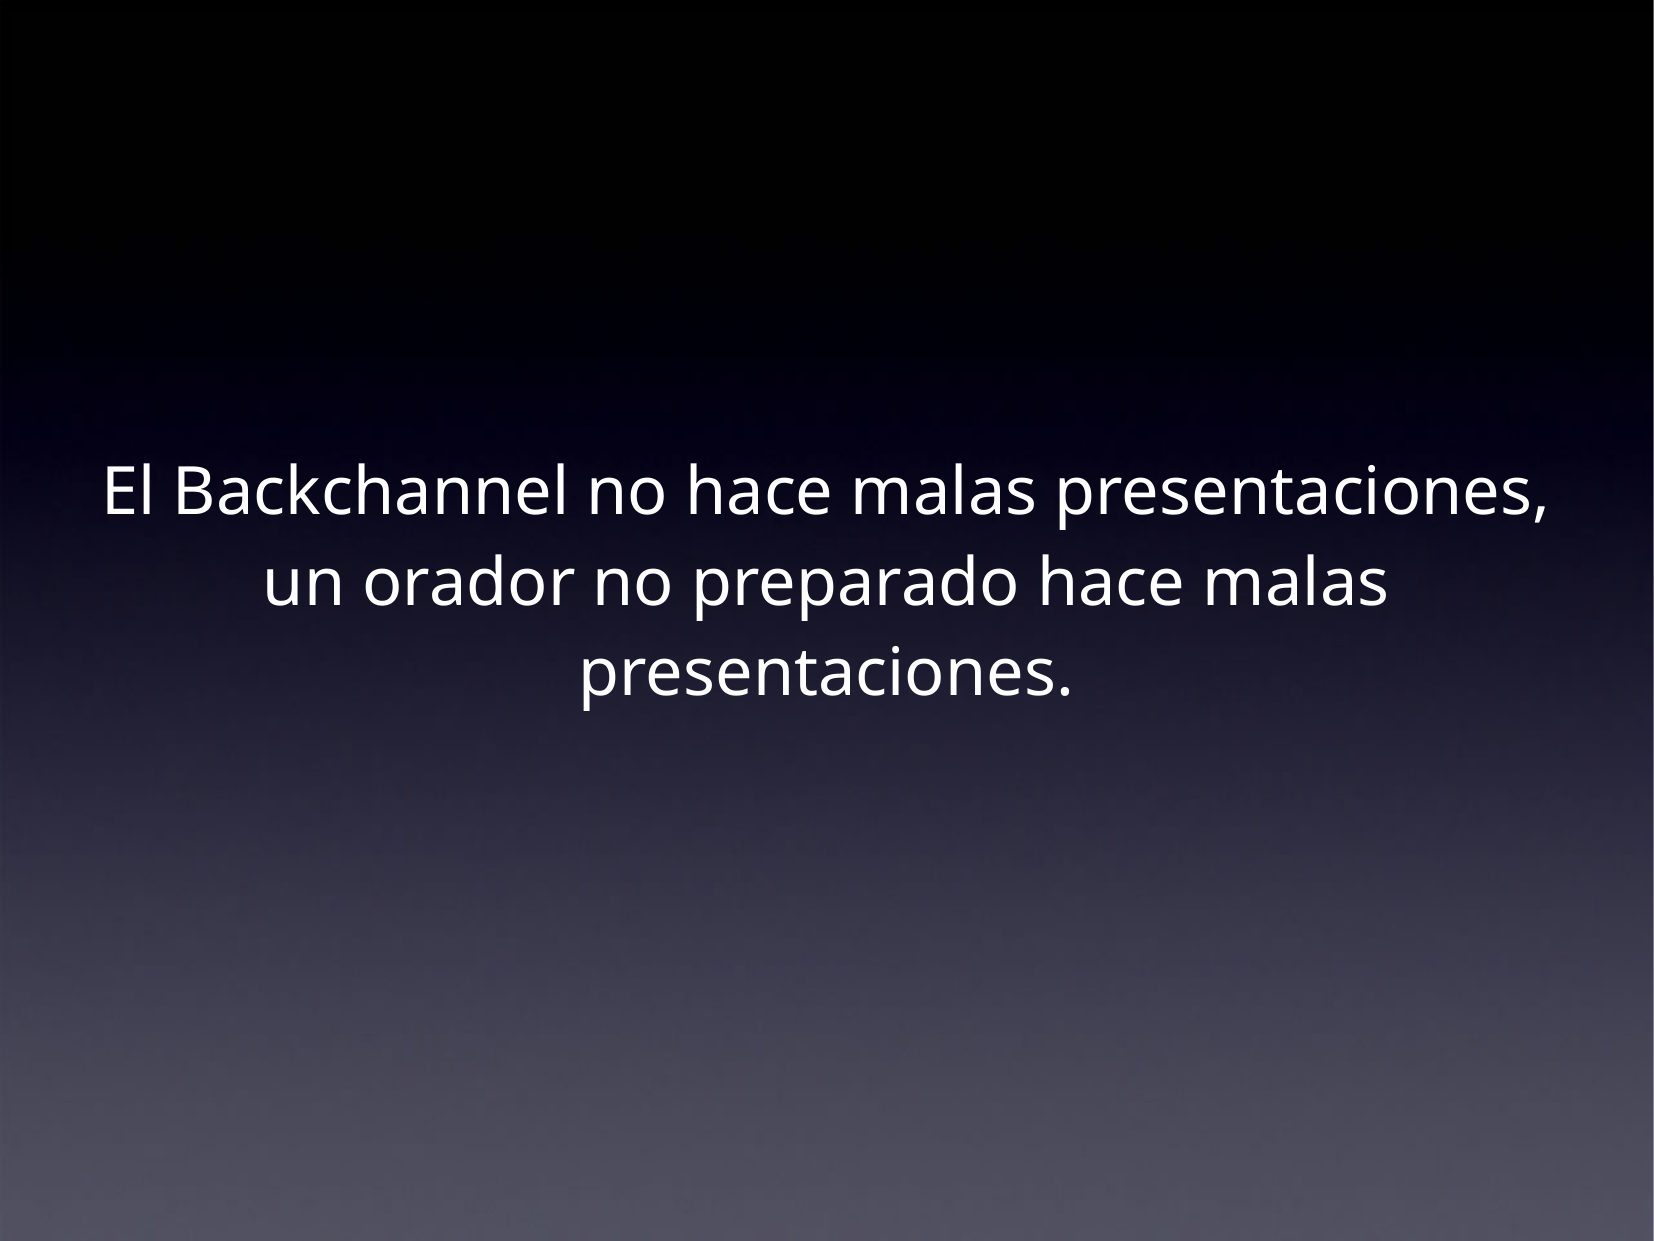

# El Backchannel no hace malas presentaciones, un orador no preparado hace malas presentaciones.